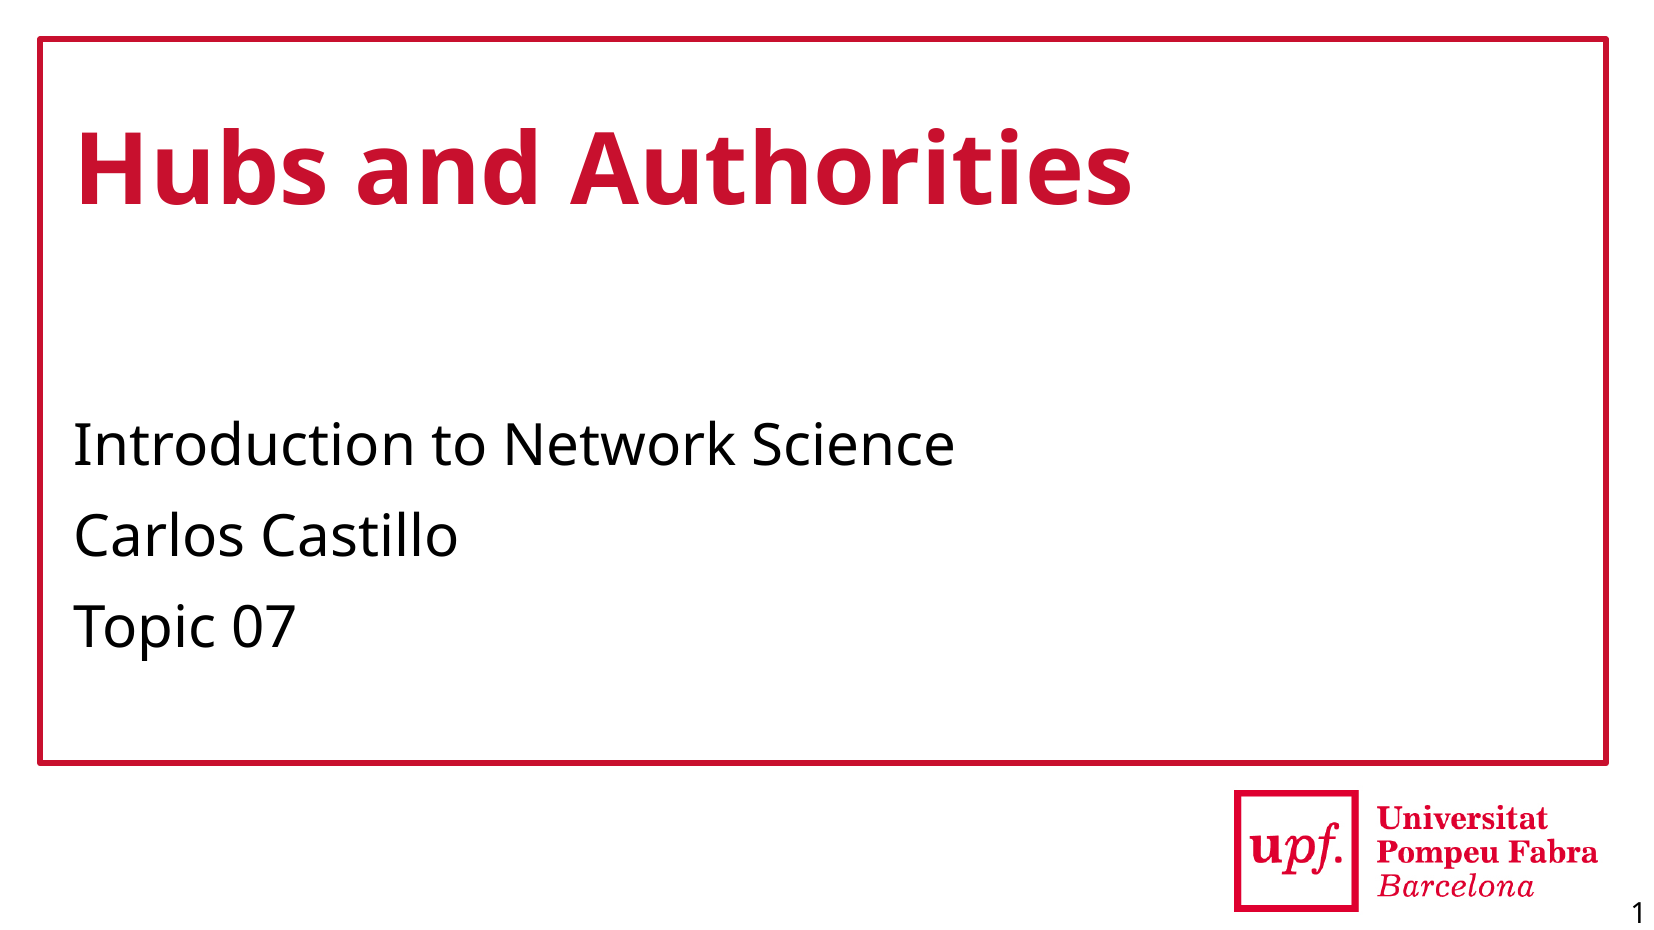

Hubs and Authorities
Introduction to Network Science
Carlos Castillo
Topic 07
1